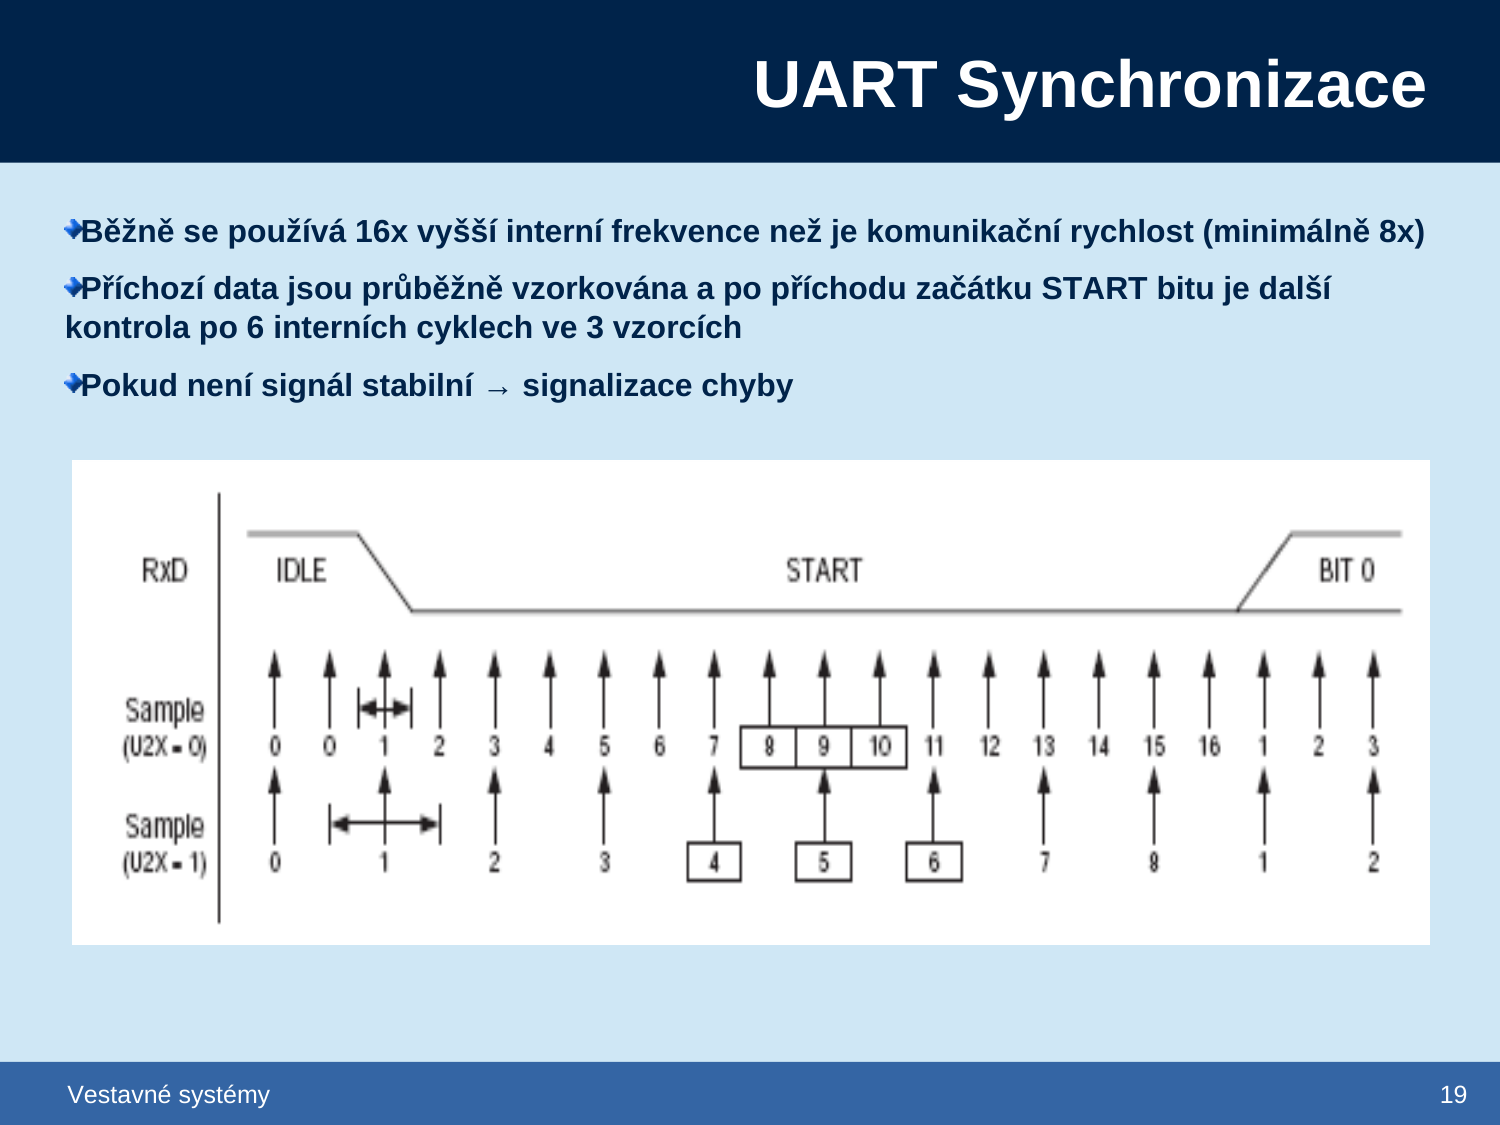

# UART Synchronizace
Běžně se používá 16x vyšší interní frekvence než je komunikační rychlost (minimálně 8x)
Příchozí data jsou průběžně vzorkována a po příchodu začátku START bitu je další kontrola po 6 interních cyklech ve 3 vzorcích
Pokud není signál stabilní → signalizace chyby